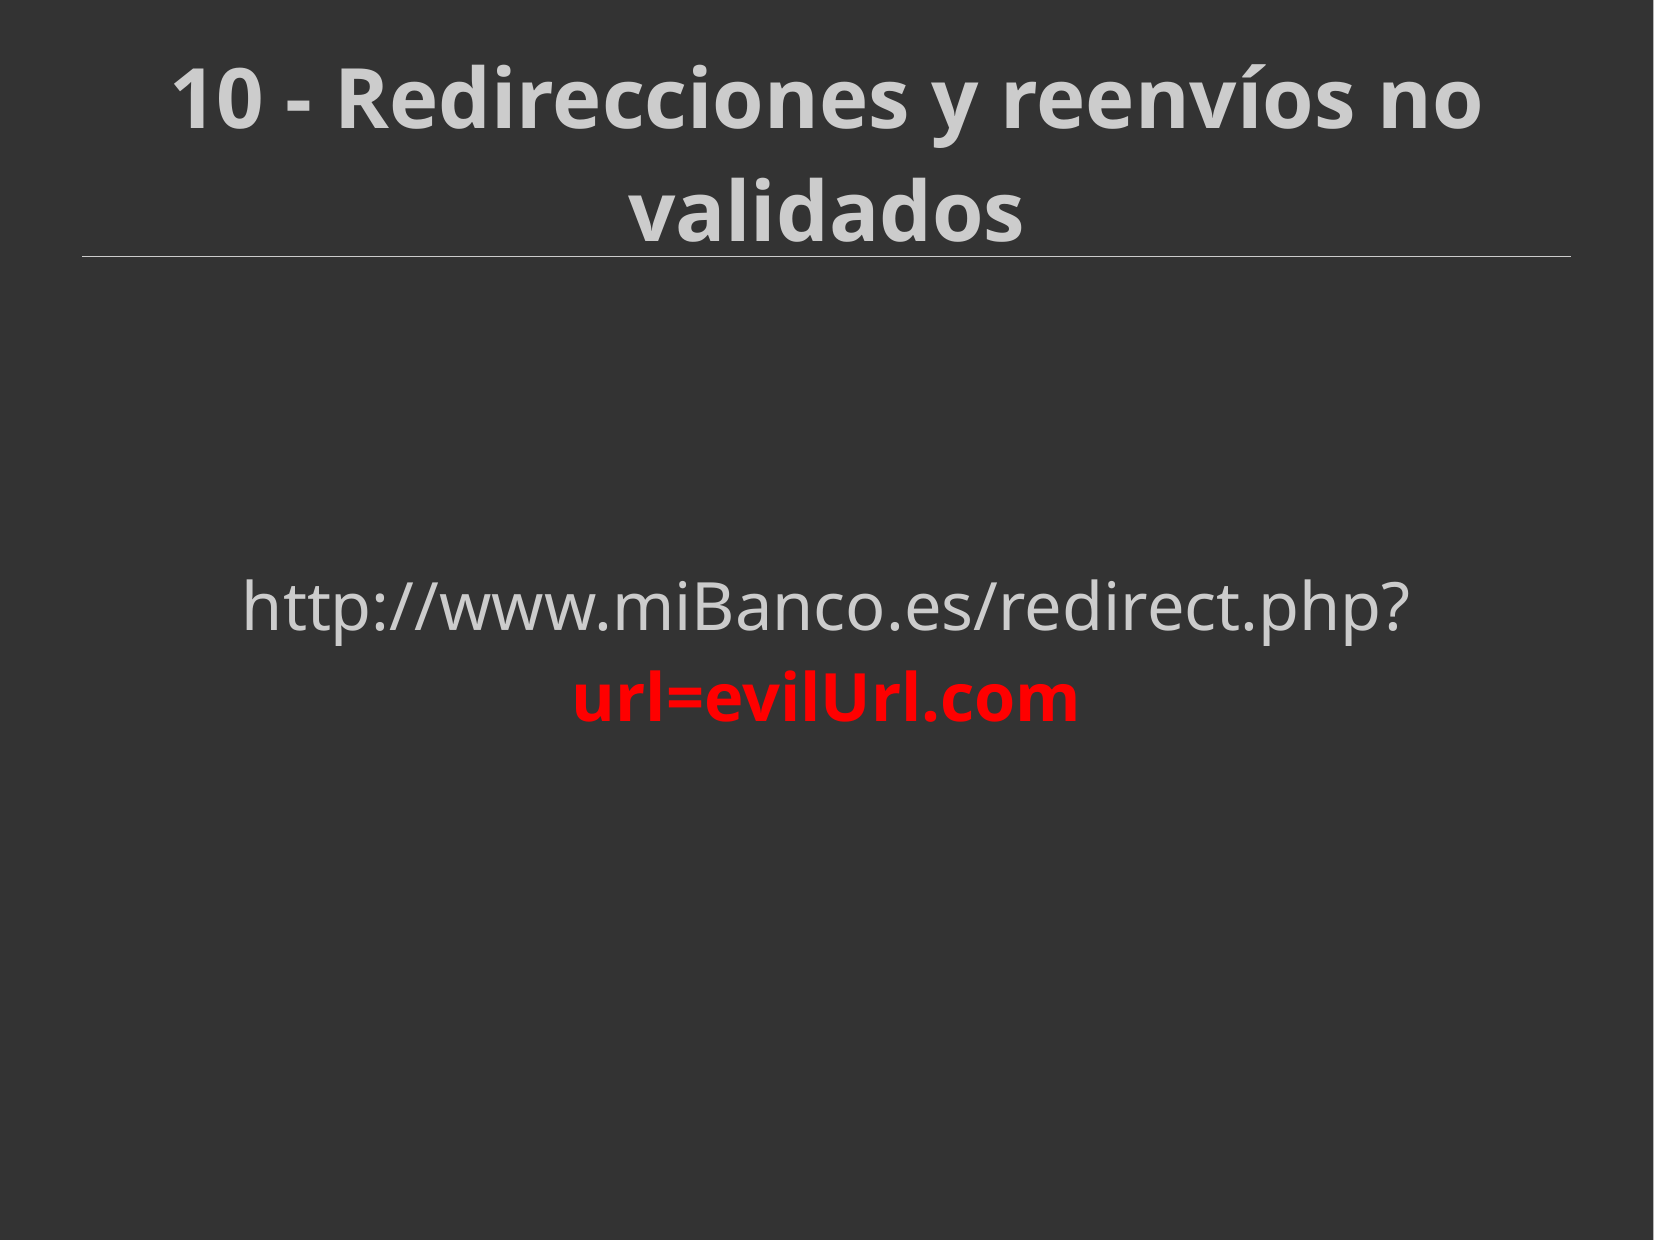

# 10 - Redirecciones y reenvíos no validados
http://www.miBanco.es/redirect.php?url=evilUrl.com